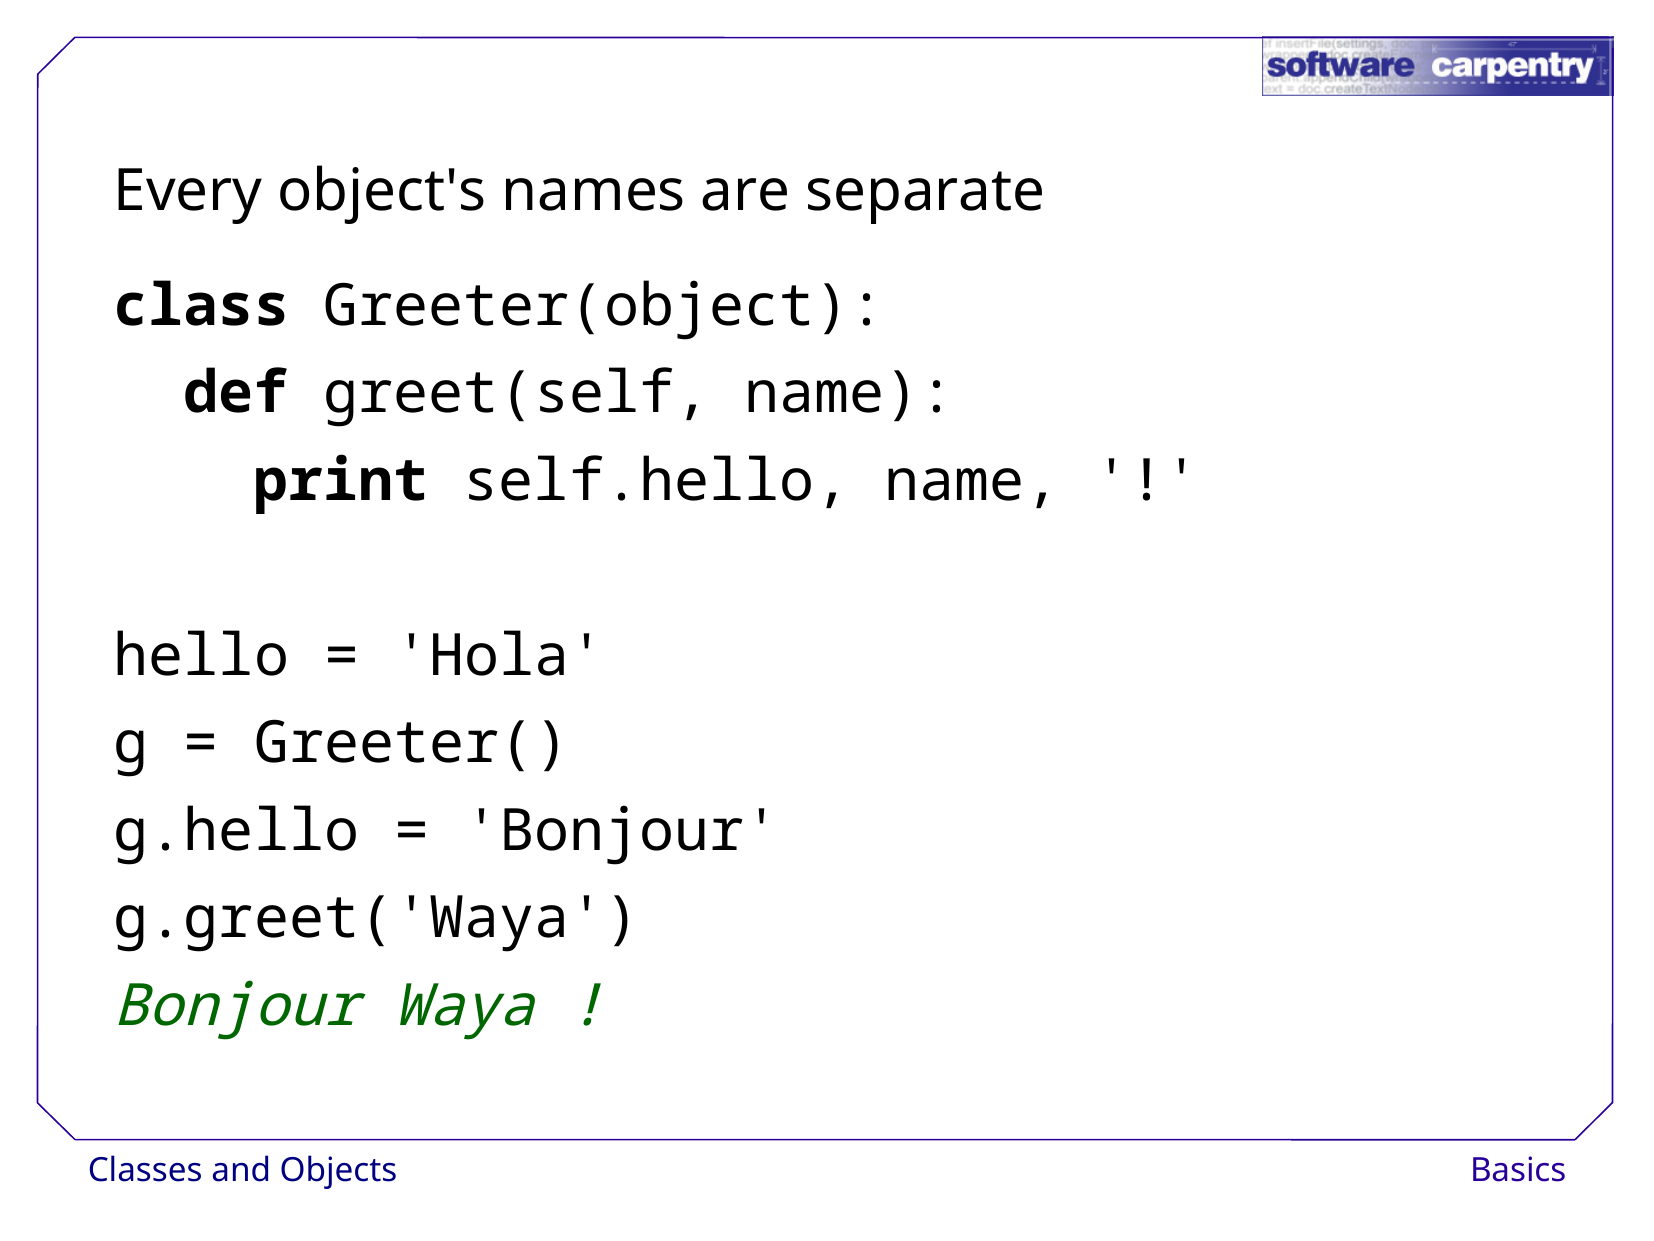

Every object's names are separate
class Greeter(object):
 def greet(self, name):
 print self.hello, name, '!'
hello = 'Hola'
g = Greeter()
g.hello = 'Bonjour'
g.greet('Waya')
Bonjour Waya !